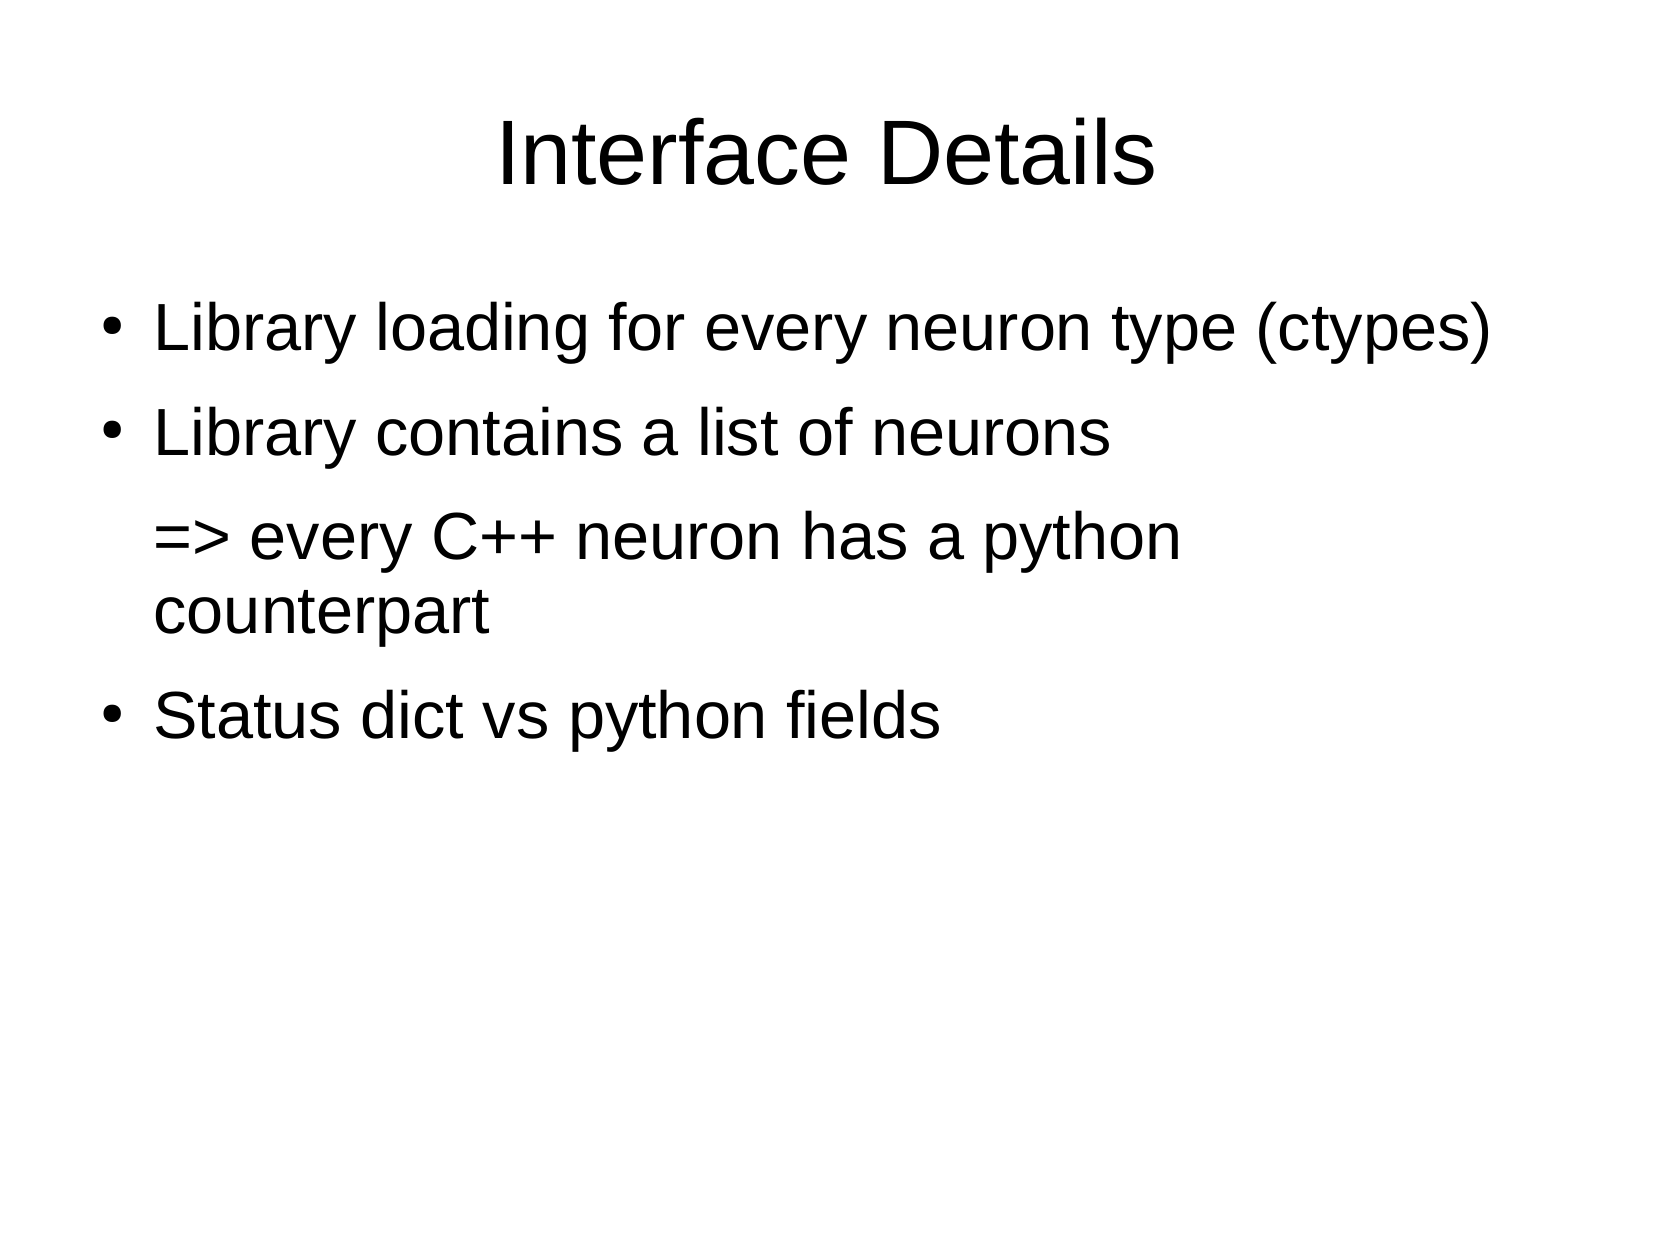

# Interface Details
Library loading for every neuron type (ctypes)
Library contains a list of neurons
=> every C++ neuron has a python counterpart
Status dict vs python fields